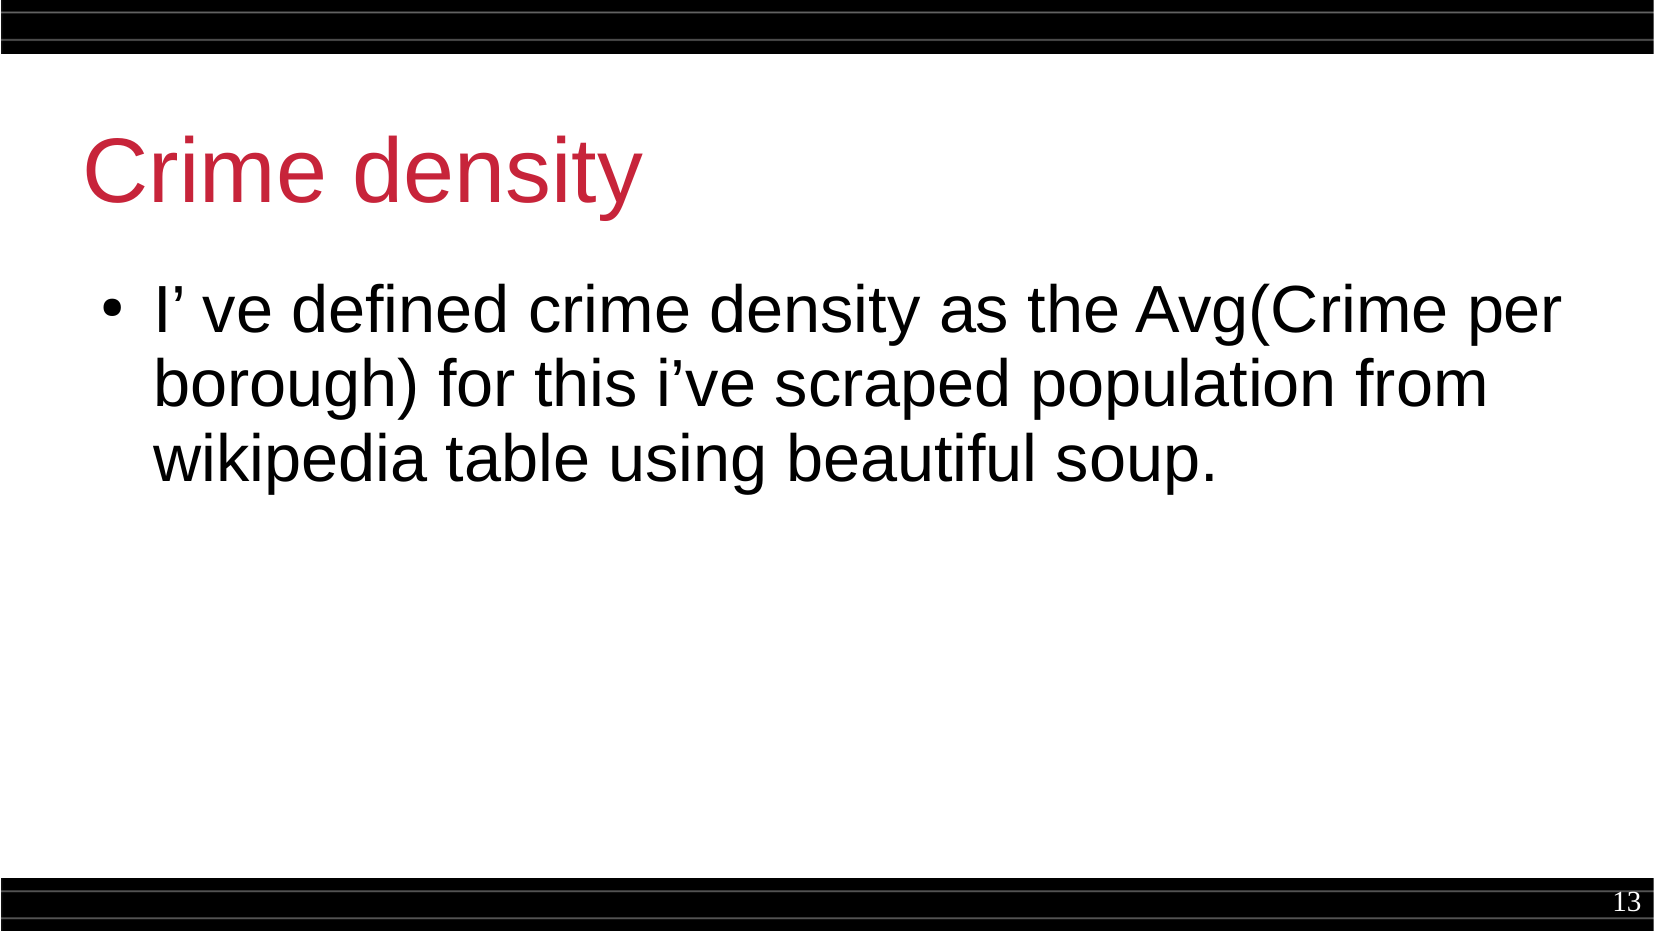

# Crime density
I’ ve defined crime density as the Avg(Crime per borough) for this i’ve scraped population from wikipedia table using beautiful soup.